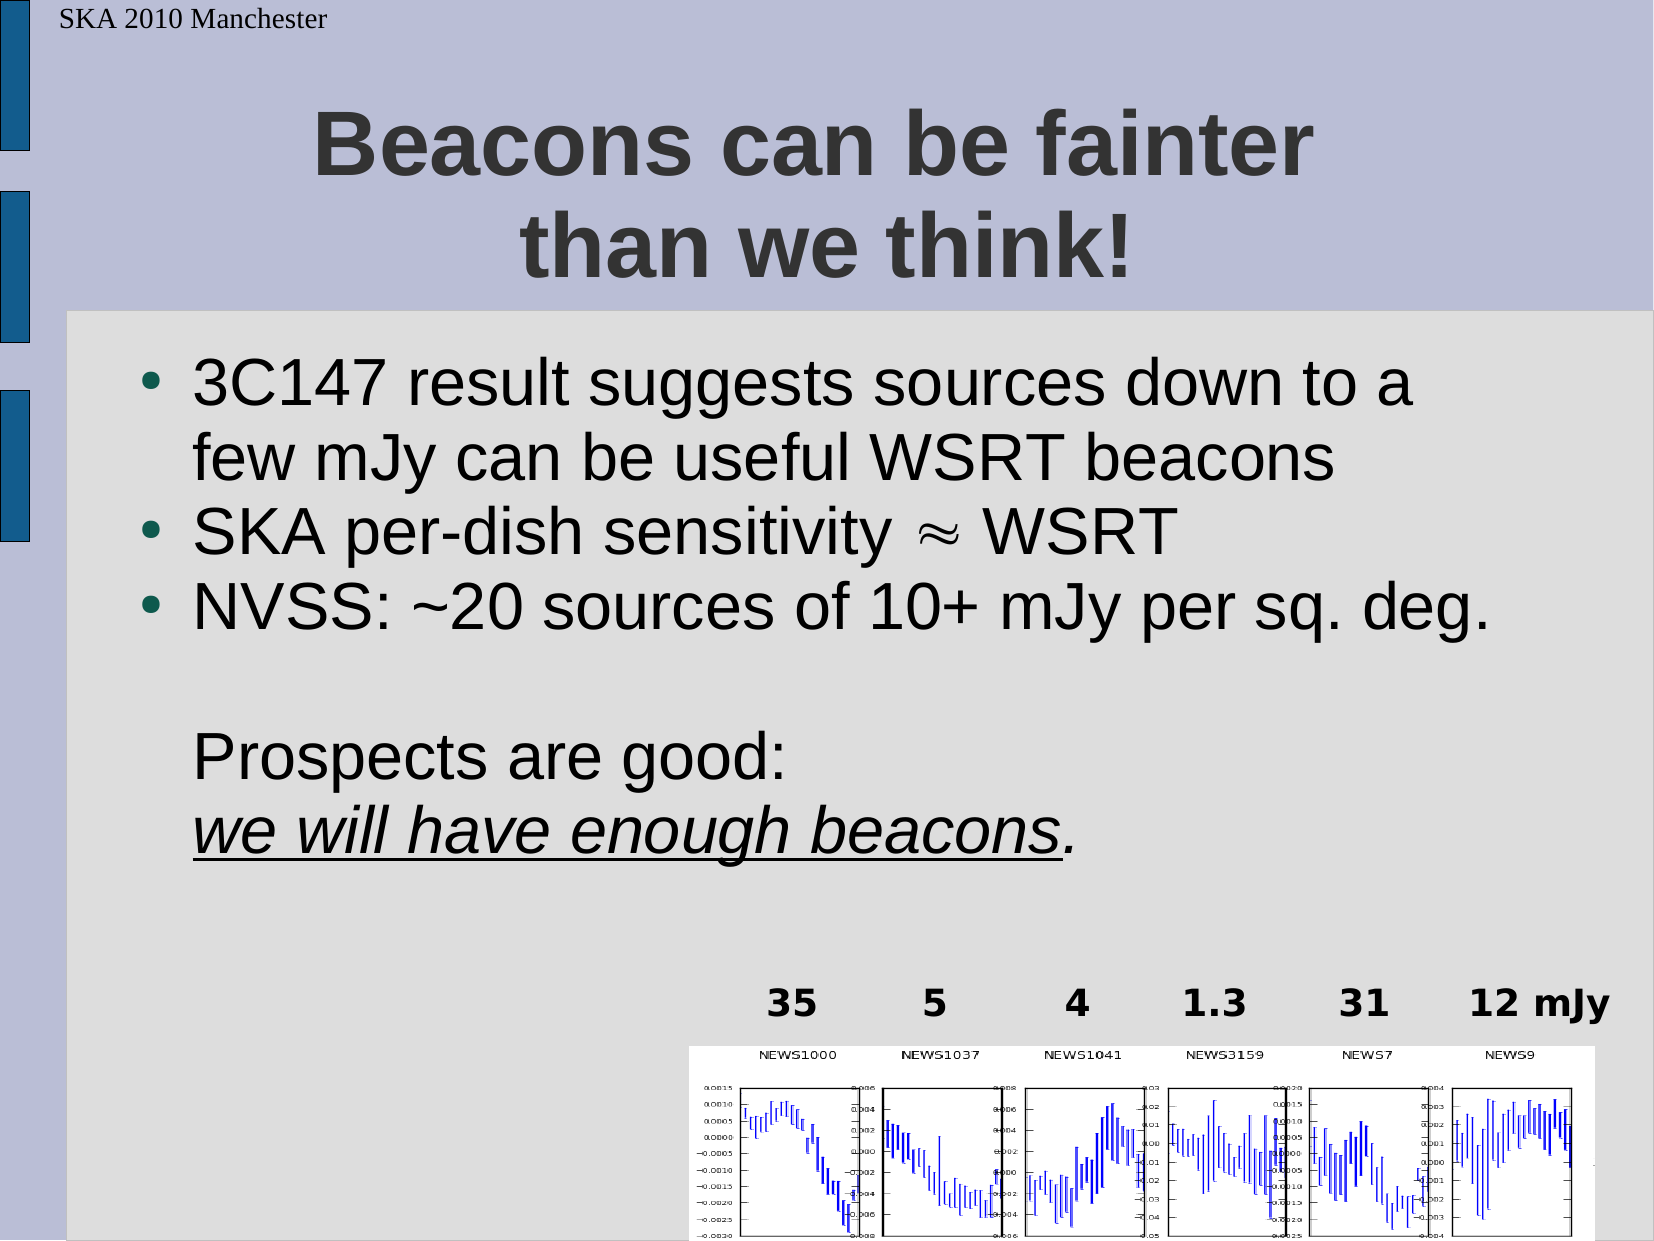

SKA 2010 Manchester
# Beacons can be fainter than we think!
3C147 result suggests sources down to a few mJy can be useful WSRT beacons
SKA per-dish sensitivity  WSRT
NVSS: ~20 sources of 10+ mJy per sq. deg.
Prospects are good:
we will have enough beacons.
 35 5 4 1.3 31 12 mJy